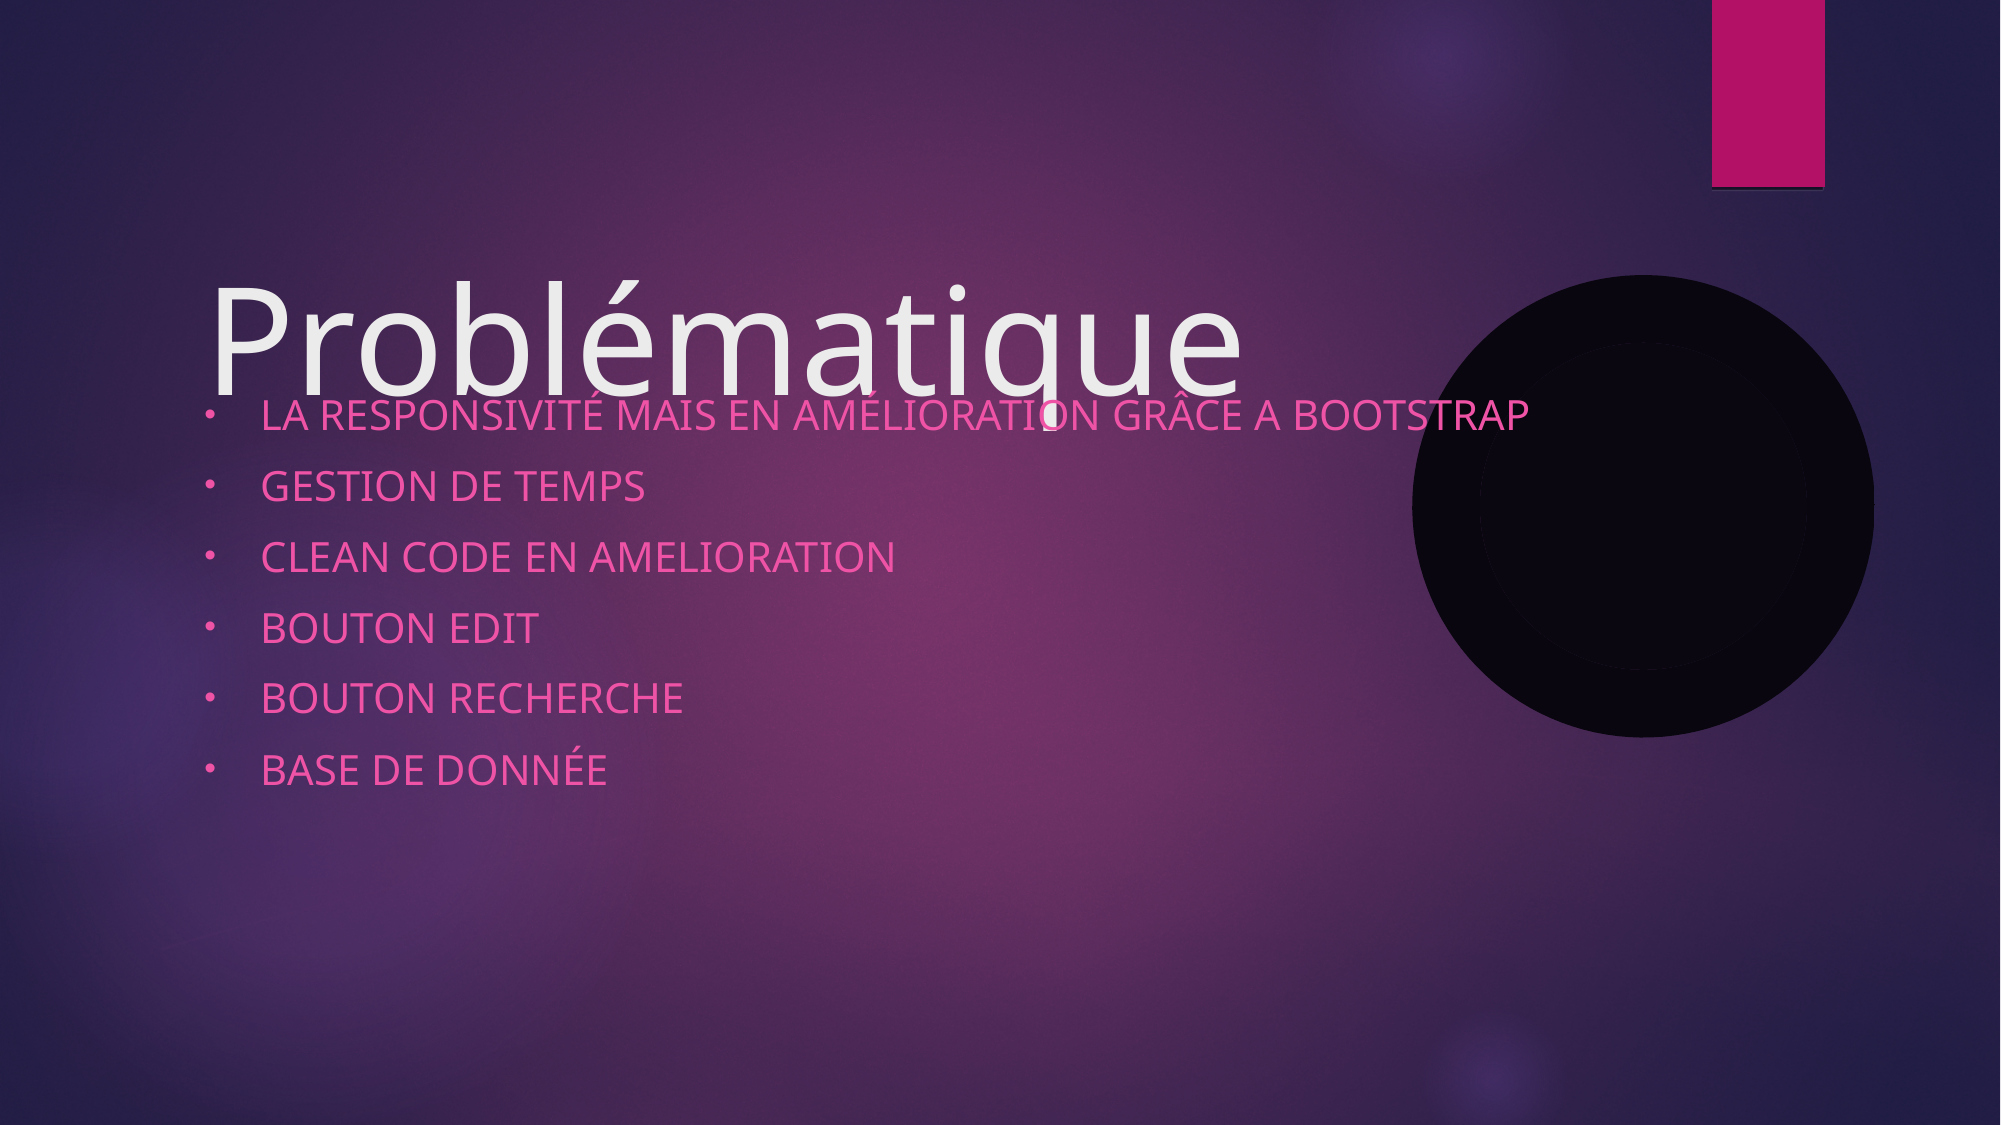

# Problématique
La responsivité mais en amélioration grâce a Bootstrap
Gestion de temps
Clean code en amelioration
Bouton Edit
Bouton Recherche
Base de donnée